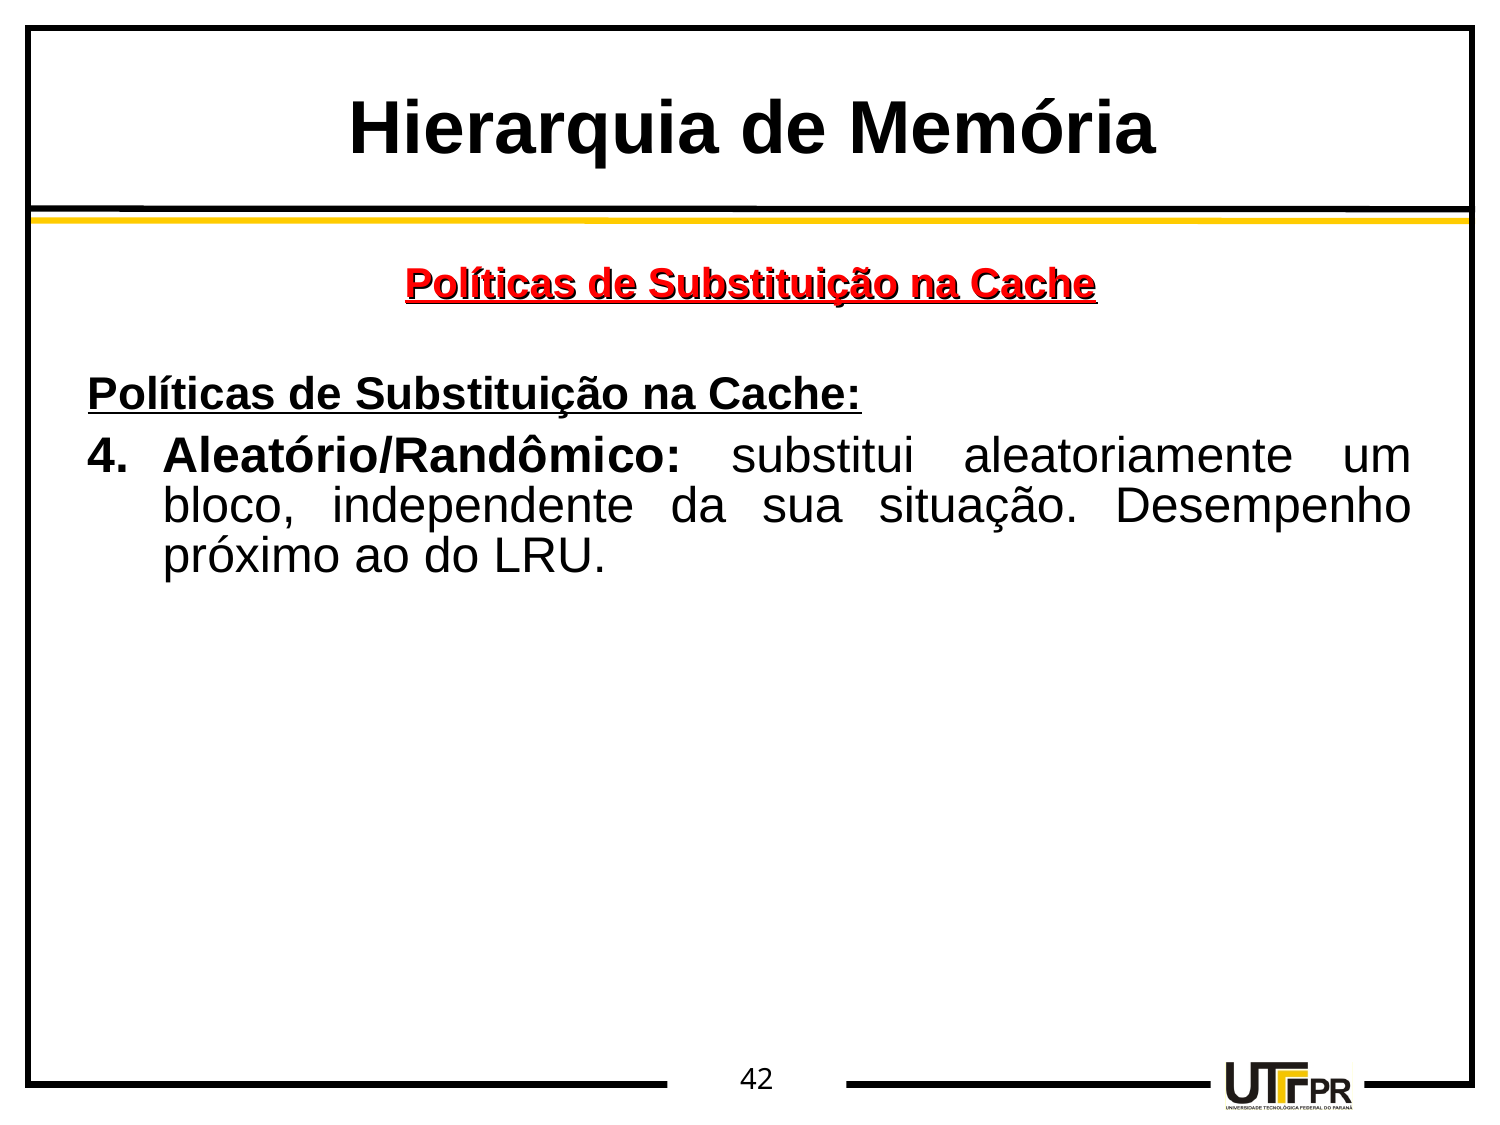

Hierarquia de Memória
# Políticas de Substituição na Cache
Políticas de Substituição na Cache:
Aleatório/Randômico: substitui aleatoriamente um bloco, independente da sua situação. Desempenho próximo ao do LRU.